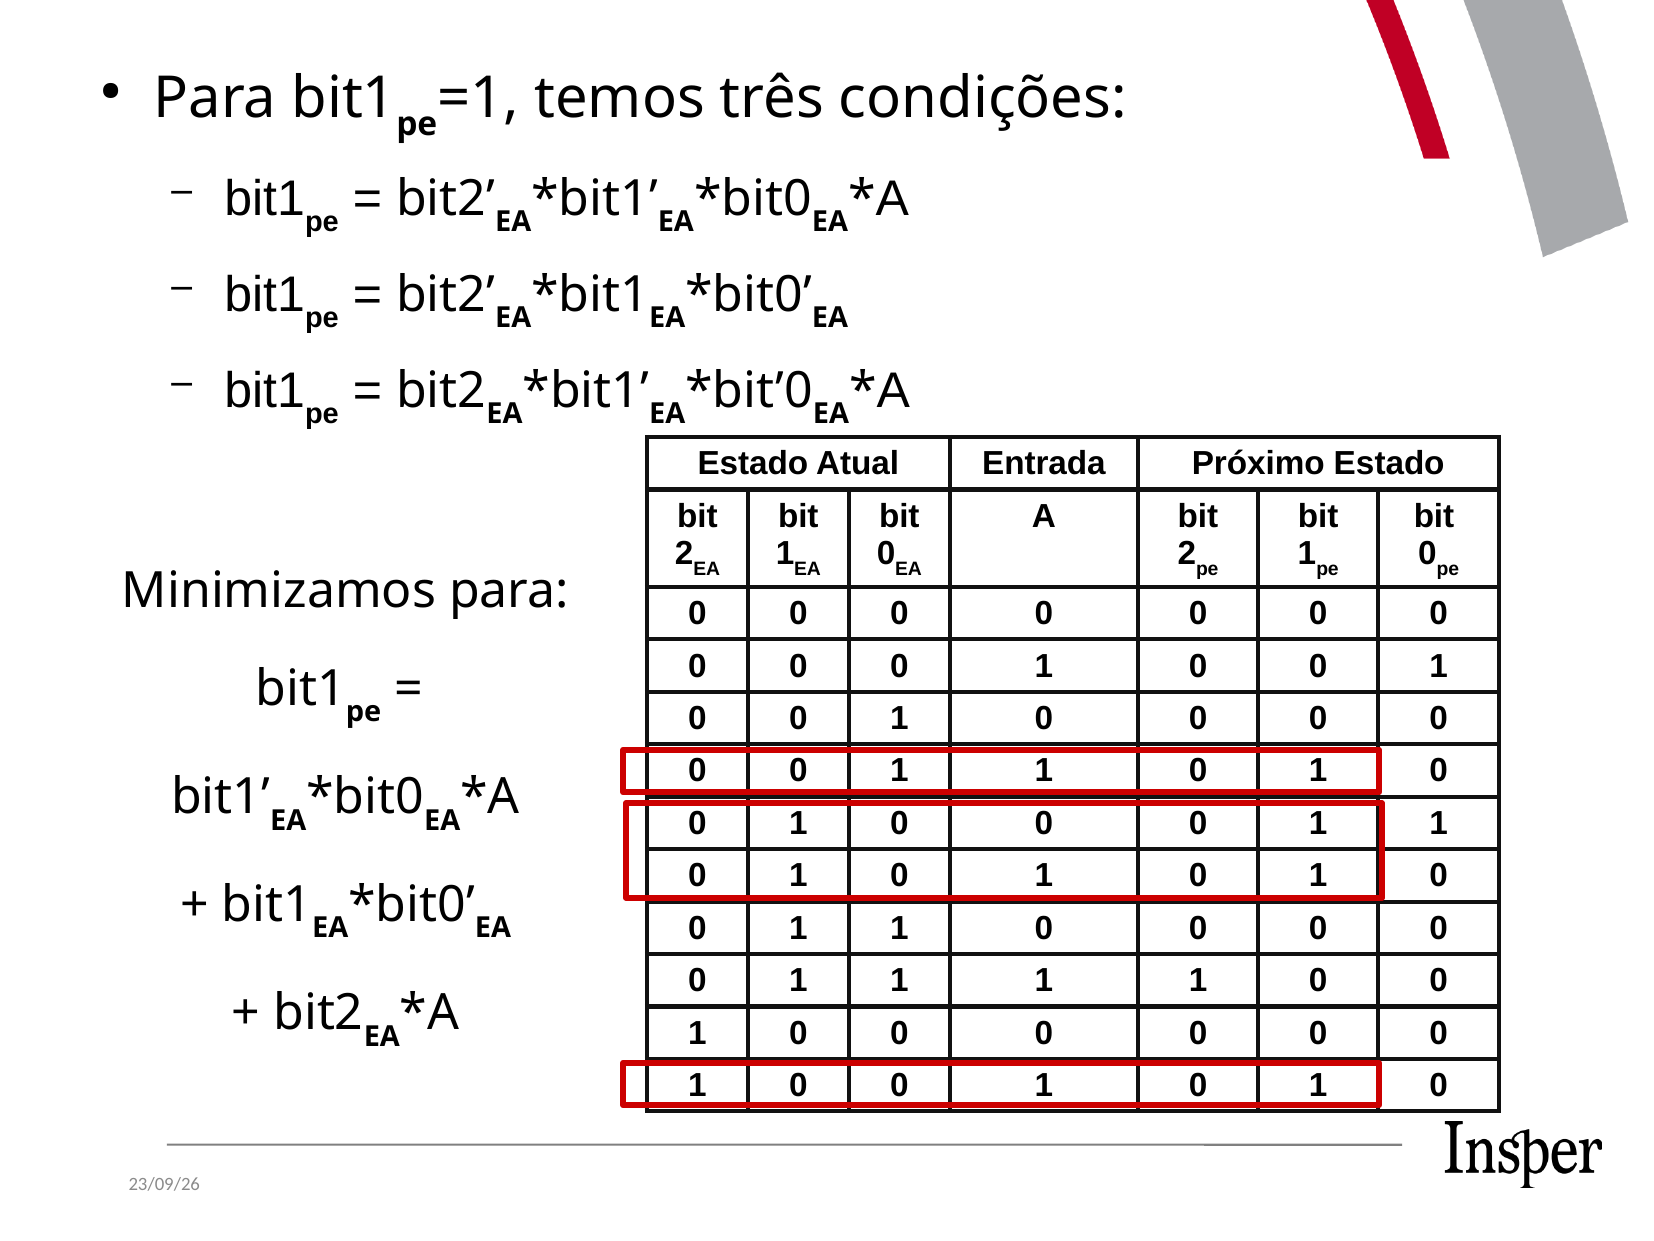

# Para bit1pe=1, temos três condições:
bit1pe = bit2’EA*bit1’EA*bit0EA*A
bit1pe = bit2’EA*bit1EA*bit0’EA
bit1pe = bit2EA*bit1’EA*bit’0EA*A
| Estado Atual | | | Entrada | Próximo Estado | | |
| --- | --- | --- | --- | --- | --- | --- |
| bit 2EA | bit 1EA | bit 0EA | A | bit 2pe | bit 1pe | bit 0pe |
| 0 | 0 | 0 | 0 | 0 | 0 | 0 |
| 0 | 0 | 0 | 1 | 0 | 0 | 1 |
| 0 | 0 | 1 | 0 | 0 | 0 | 0 |
| 0 | 0 | 1 | 1 | 0 | 1 | 0 |
| 0 | 1 | 0 | 0 | 0 | 1 | 1 |
| 0 | 1 | 0 | 1 | 0 | 1 | 0 |
| 0 | 1 | 1 | 0 | 0 | 0 | 0 |
| 0 | 1 | 1 | 1 | 1 | 0 | 0 |
| 1 | 0 | 0 | 0 | 0 | 0 | 0 |
| 1 | 0 | 0 | 1 | 0 | 1 | 0 |
Minimizamos para:
bit1pe =
bit1’EA*bit0EA*A
+ bit1EA*bit0’EA
+ bit2EA*A